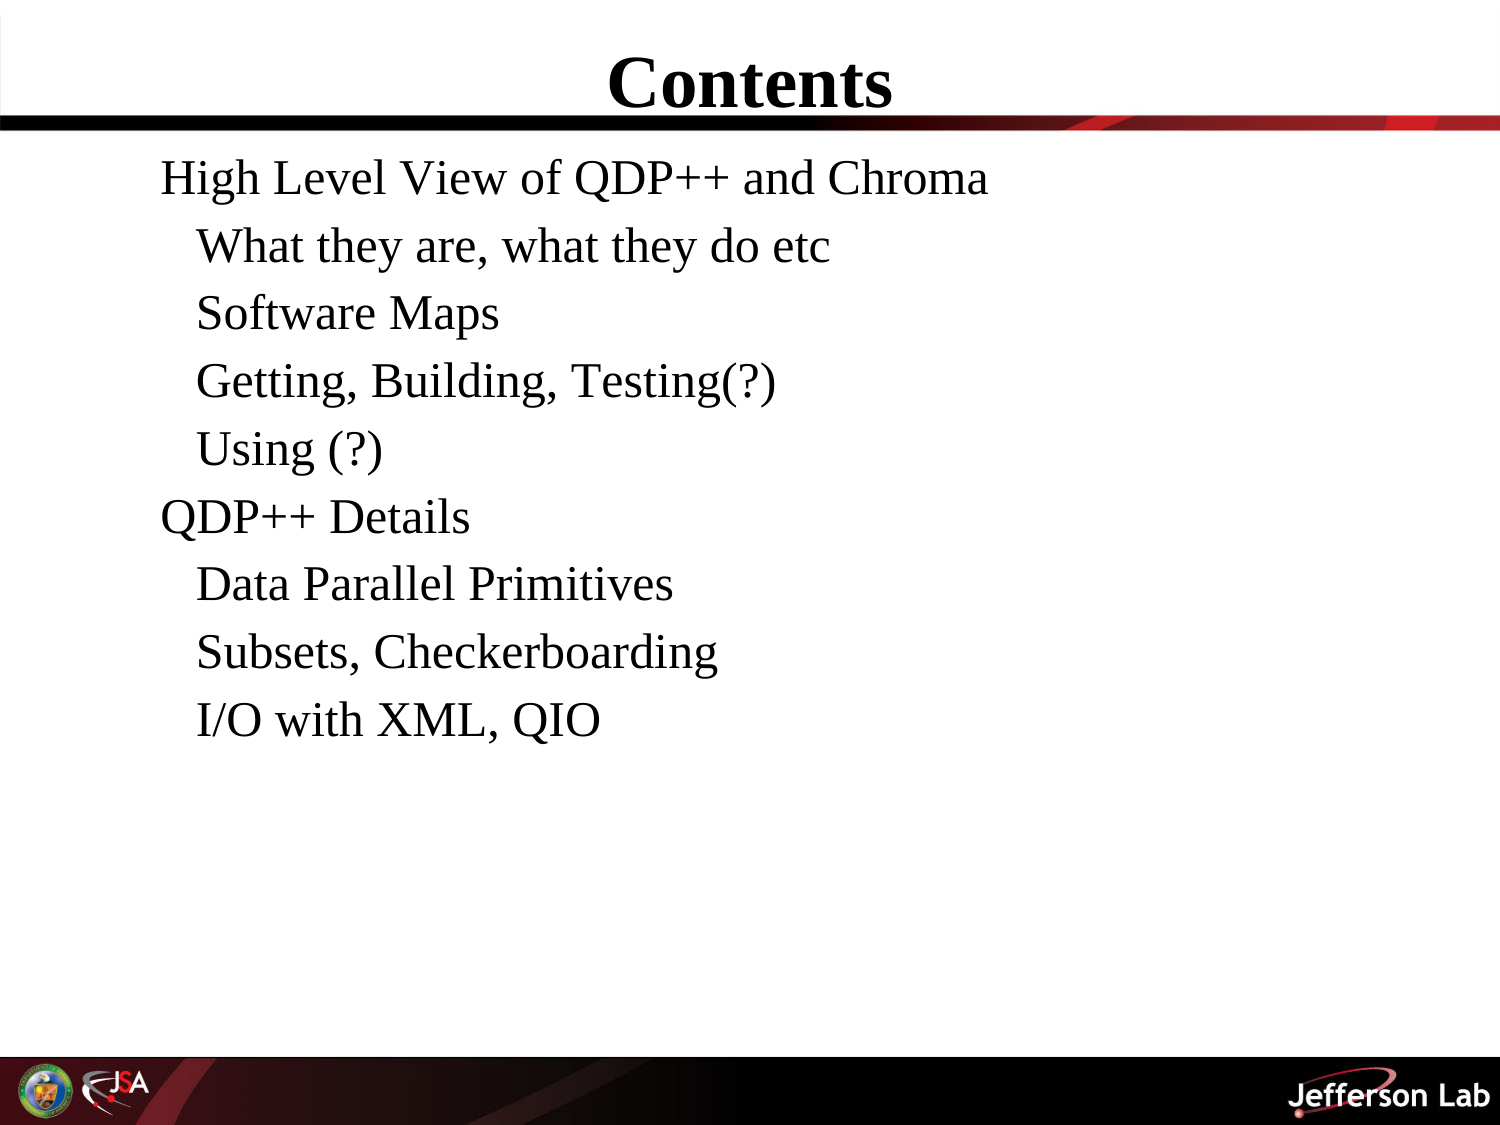

# Contents
High Level View of QDP++ and Chroma
What they are, what they do etc
Software Maps
Getting, Building, Testing(?)
Using (?)
QDP++ Details
Data Parallel Primitives
Subsets, Checkerboarding
I/O with XML, QIO